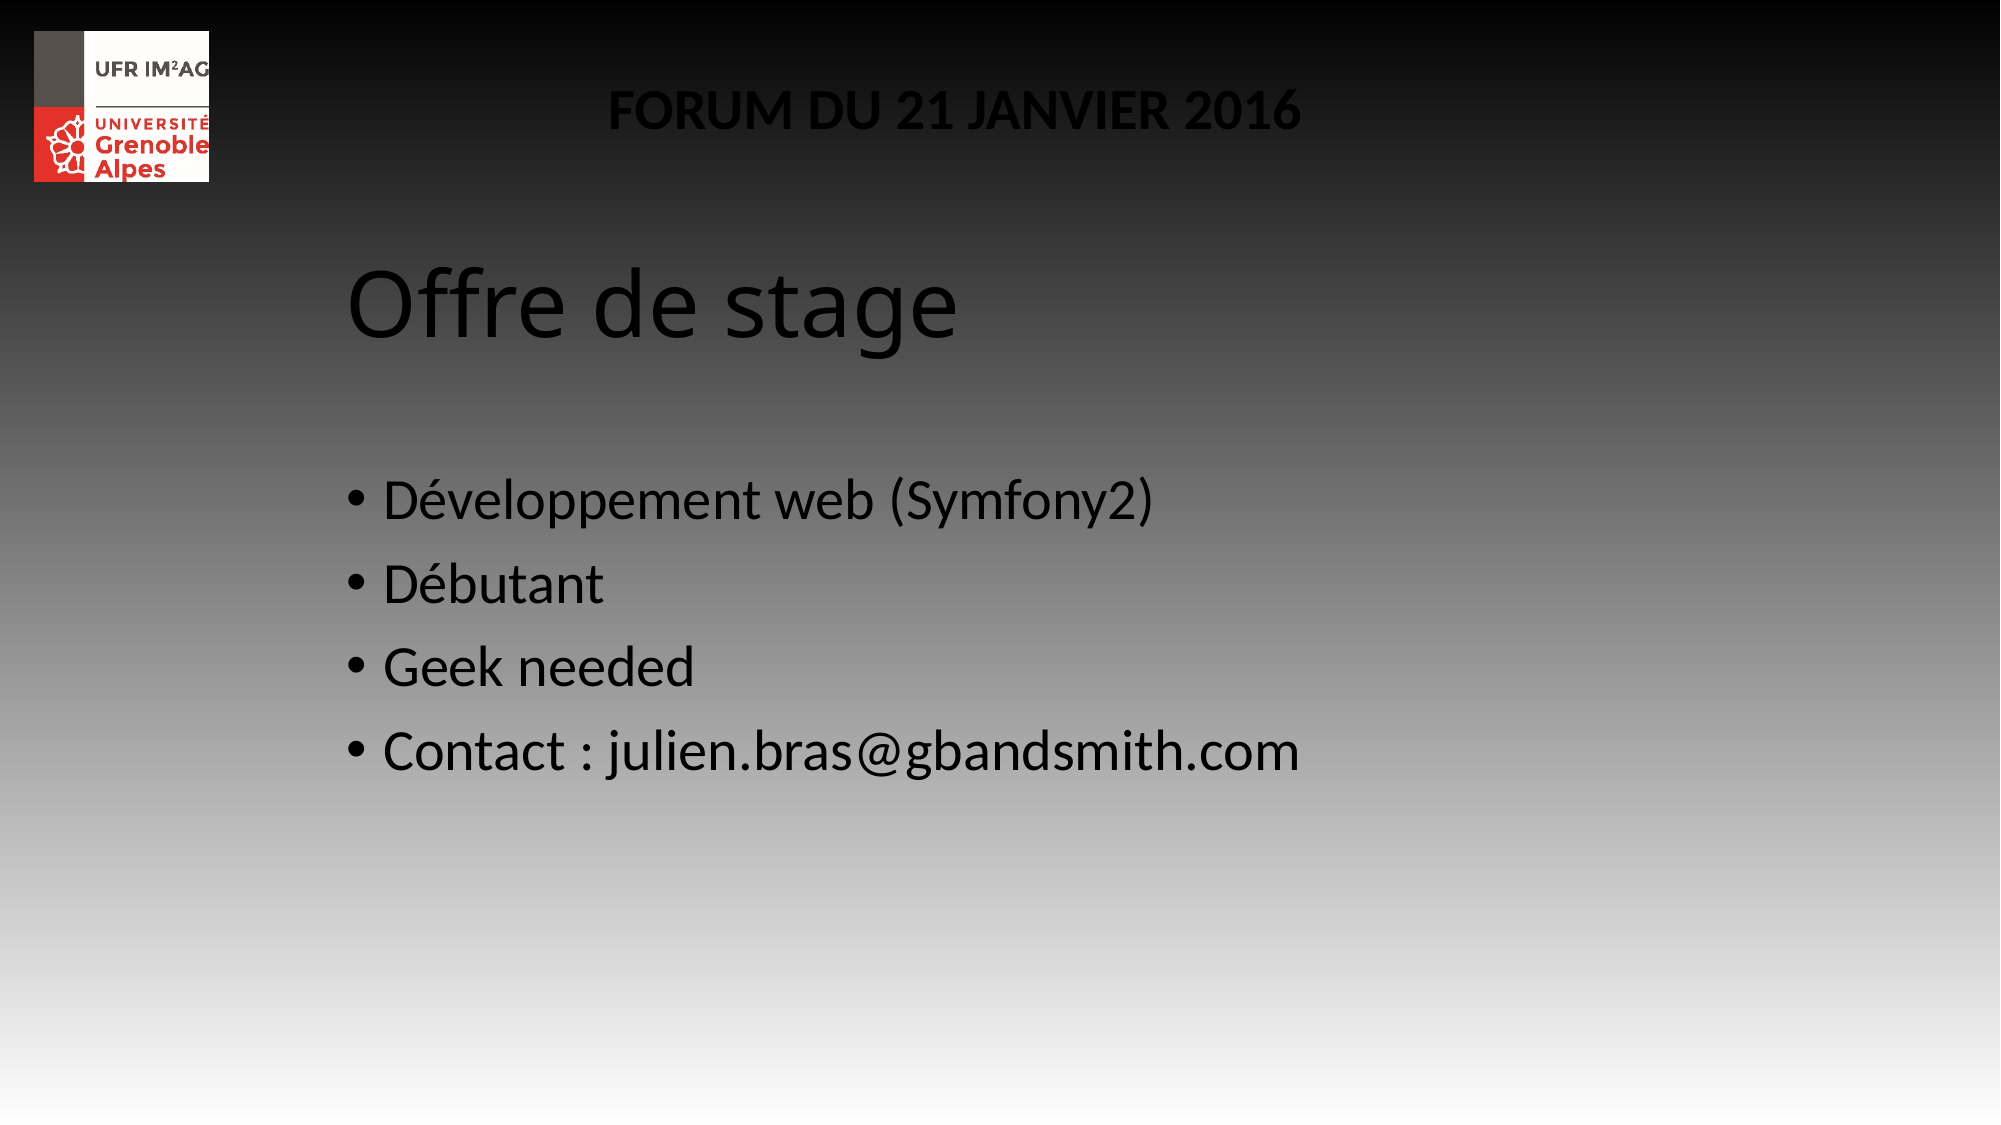

FORUM DU 21 JANVIER 2016
# Offre de stage
Développement web (Symfony2)
Débutant
Geek needed
Contact : julien.bras@gbandsmith.com